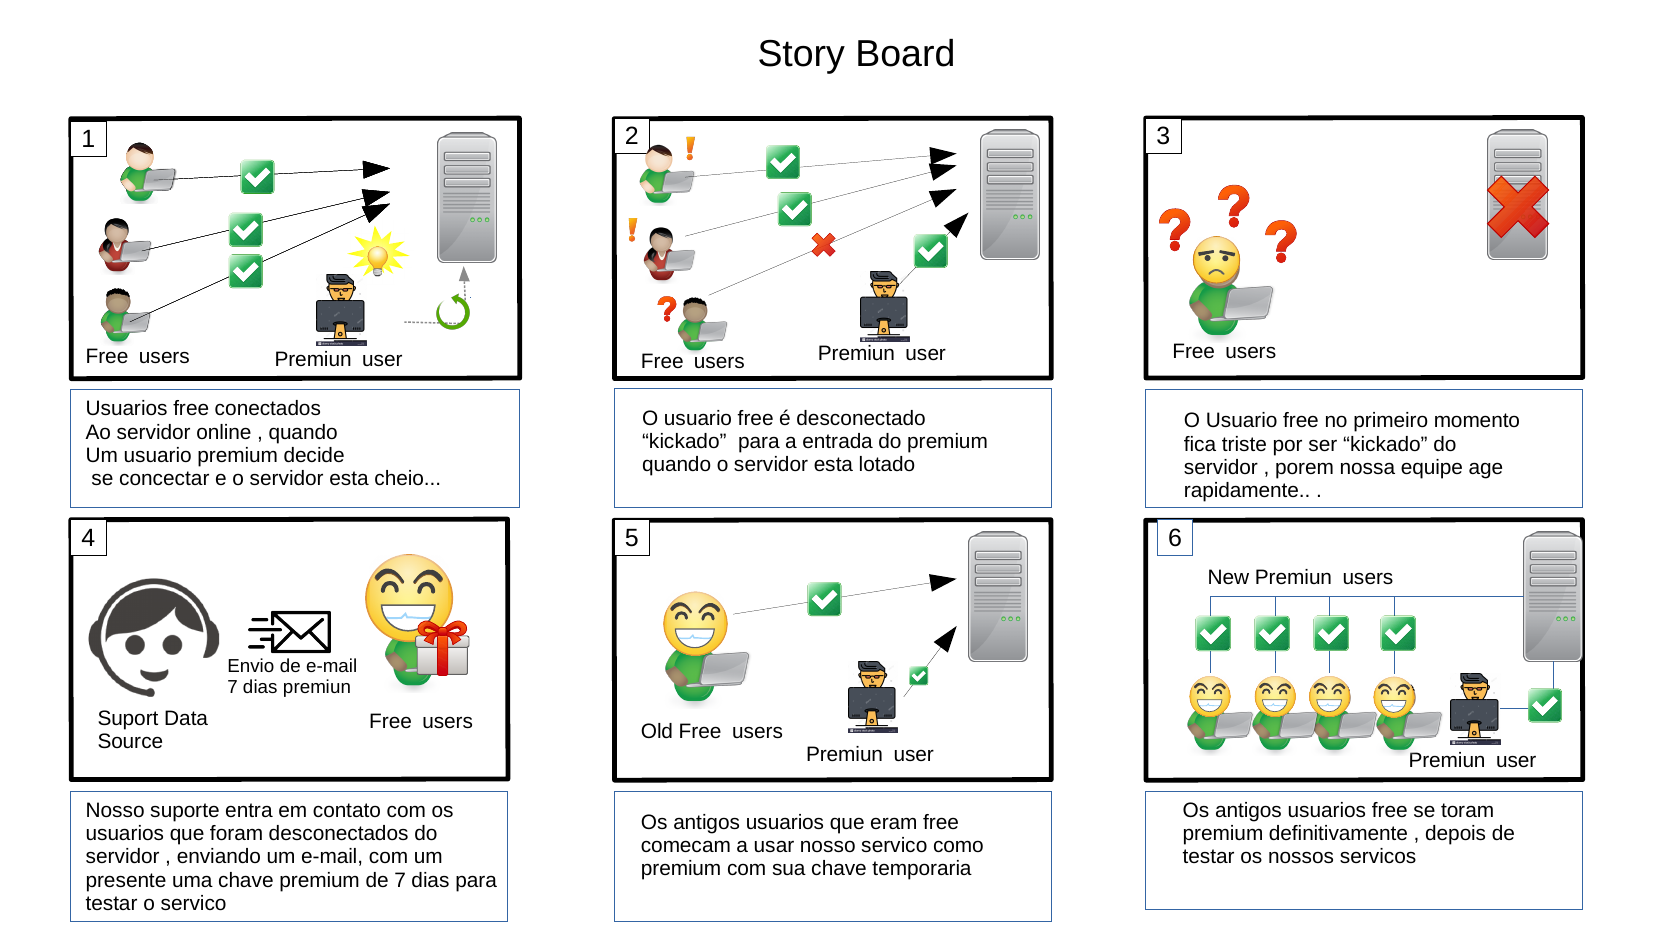

Story Board
2
3
1
1
Free users
Premiun user
Free users
Premiun user
Free users
Usuarios free conectados
Ao servidor online , quando
Um usuario premium decide
 se concectar e o servidor esta cheio...
O usuario free é desconectado “kickado” para a entrada do premium quando o servidor esta lotado
O Usuario free no primeiro momento fica triste por ser “kickado” do servidor , porem nossa equipe age rapidamente.. .
4
5
6
New Premiun users
Envio de e-mail 7 dias premiun
Free users
Old Free users
Suport Data Source
Premiun user
Premiun user
Nosso suporte entra em contato com os usuarios que foram desconectados do servidor , enviando um e-mail, com um presente uma chave premium de 7 dias para testar o servico
Os antigos usuarios free se toram premium definitivamente , depois de testar os nossos servicos
Os antigos usuarios que eram free comecam a usar nosso servico como premium com sua chave temporaria